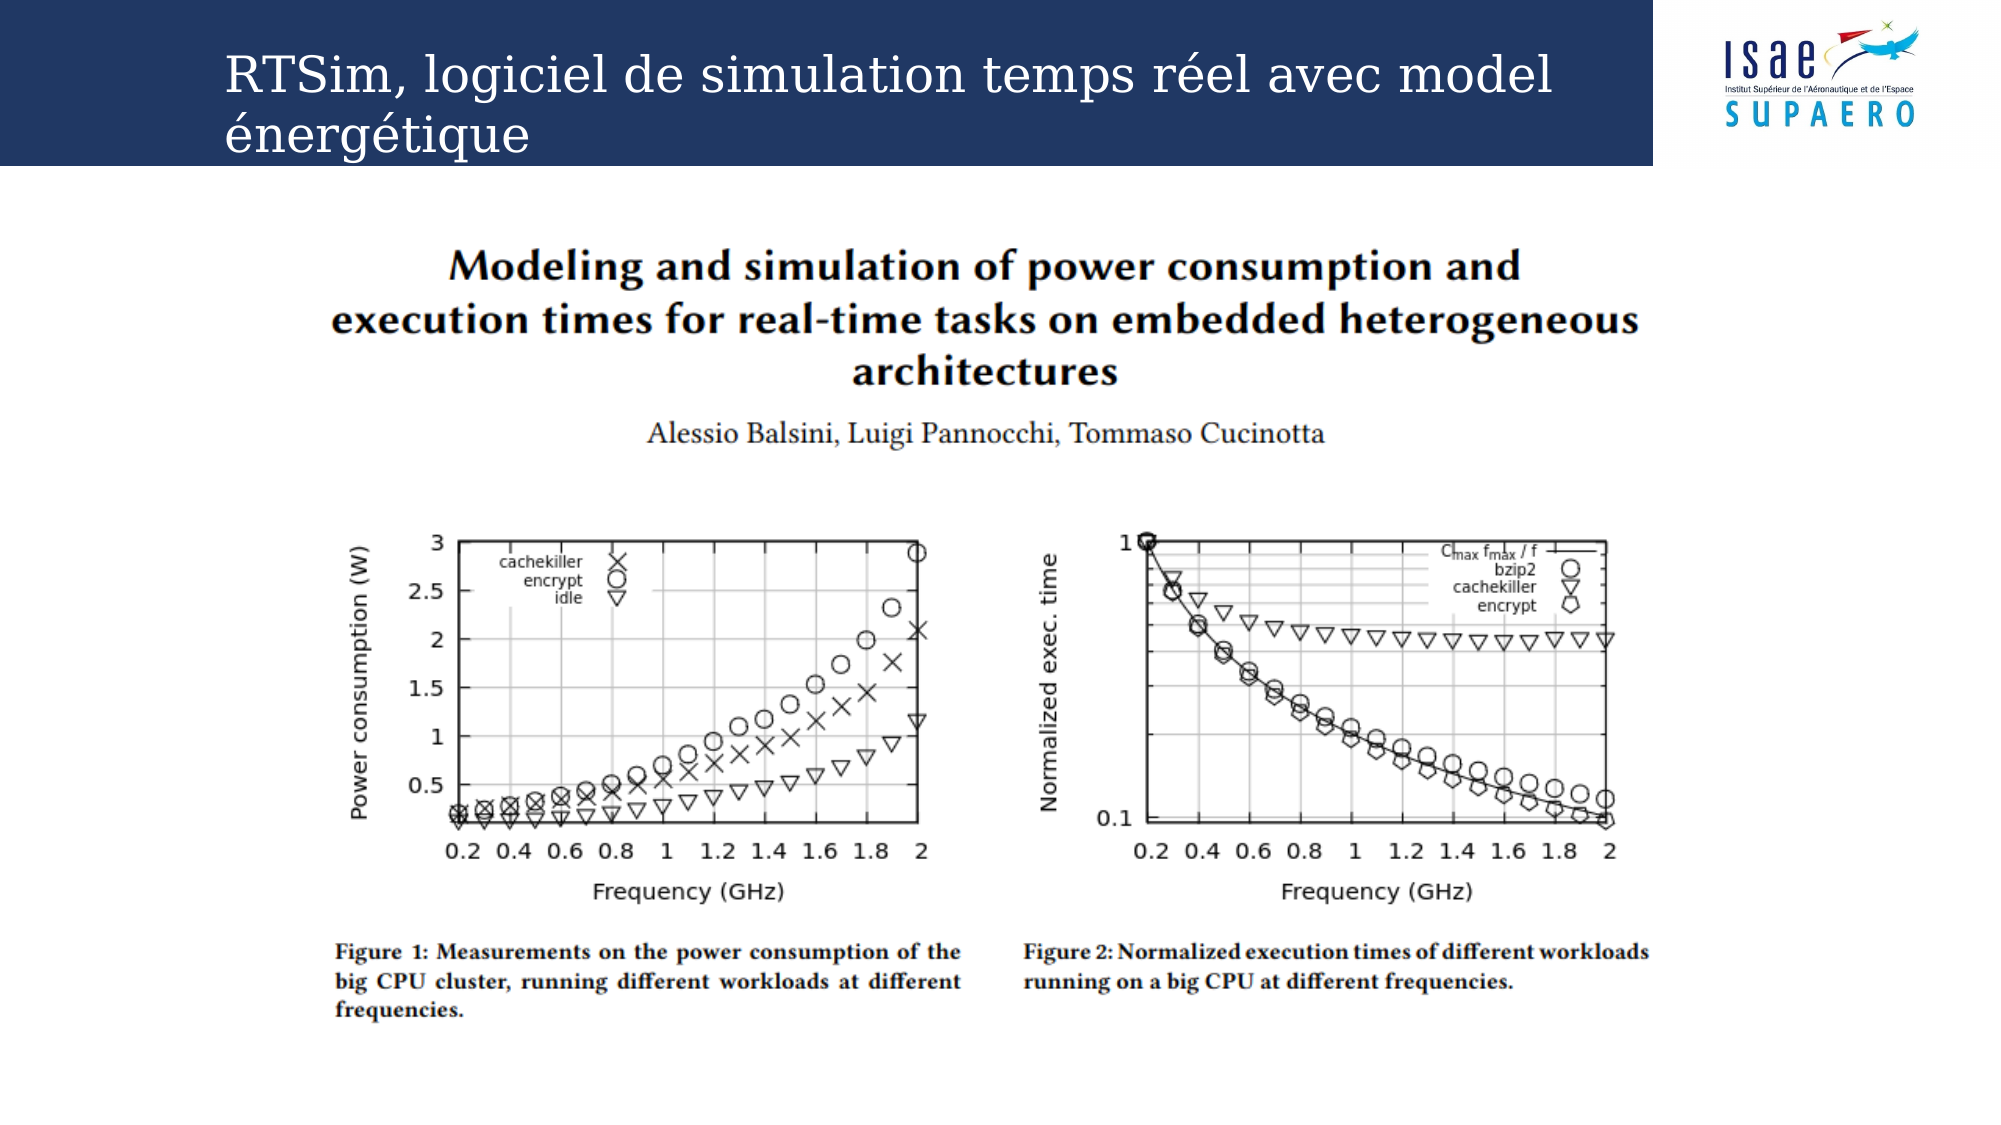

RTSim, logiciel de simulation temps réel avec model énergétique